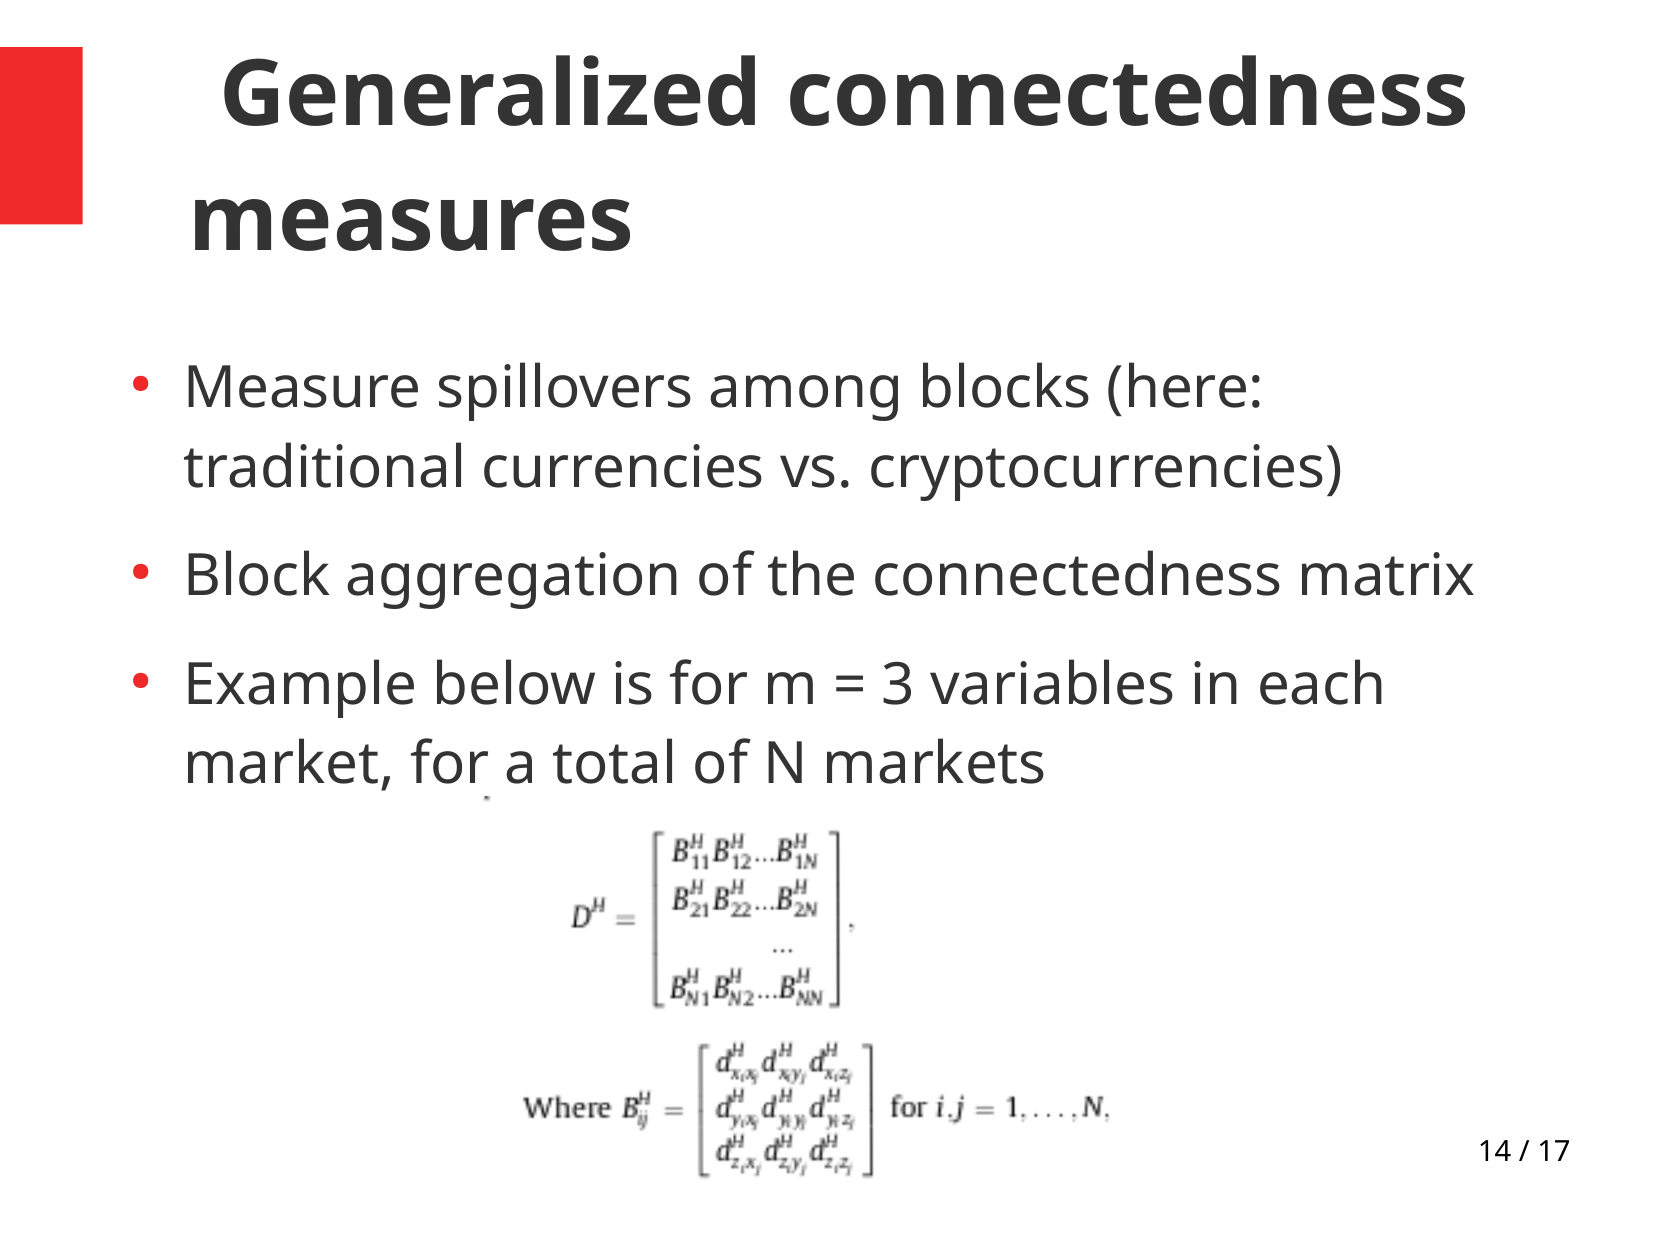

# Generalized connectedness measures
Measure spillovers among blocks (here: traditional currencies vs. cryptocurrencies)
Block aggregation of the connectedness matrix
Example below is for m = 3 variables in each market, for a total of N markets
14